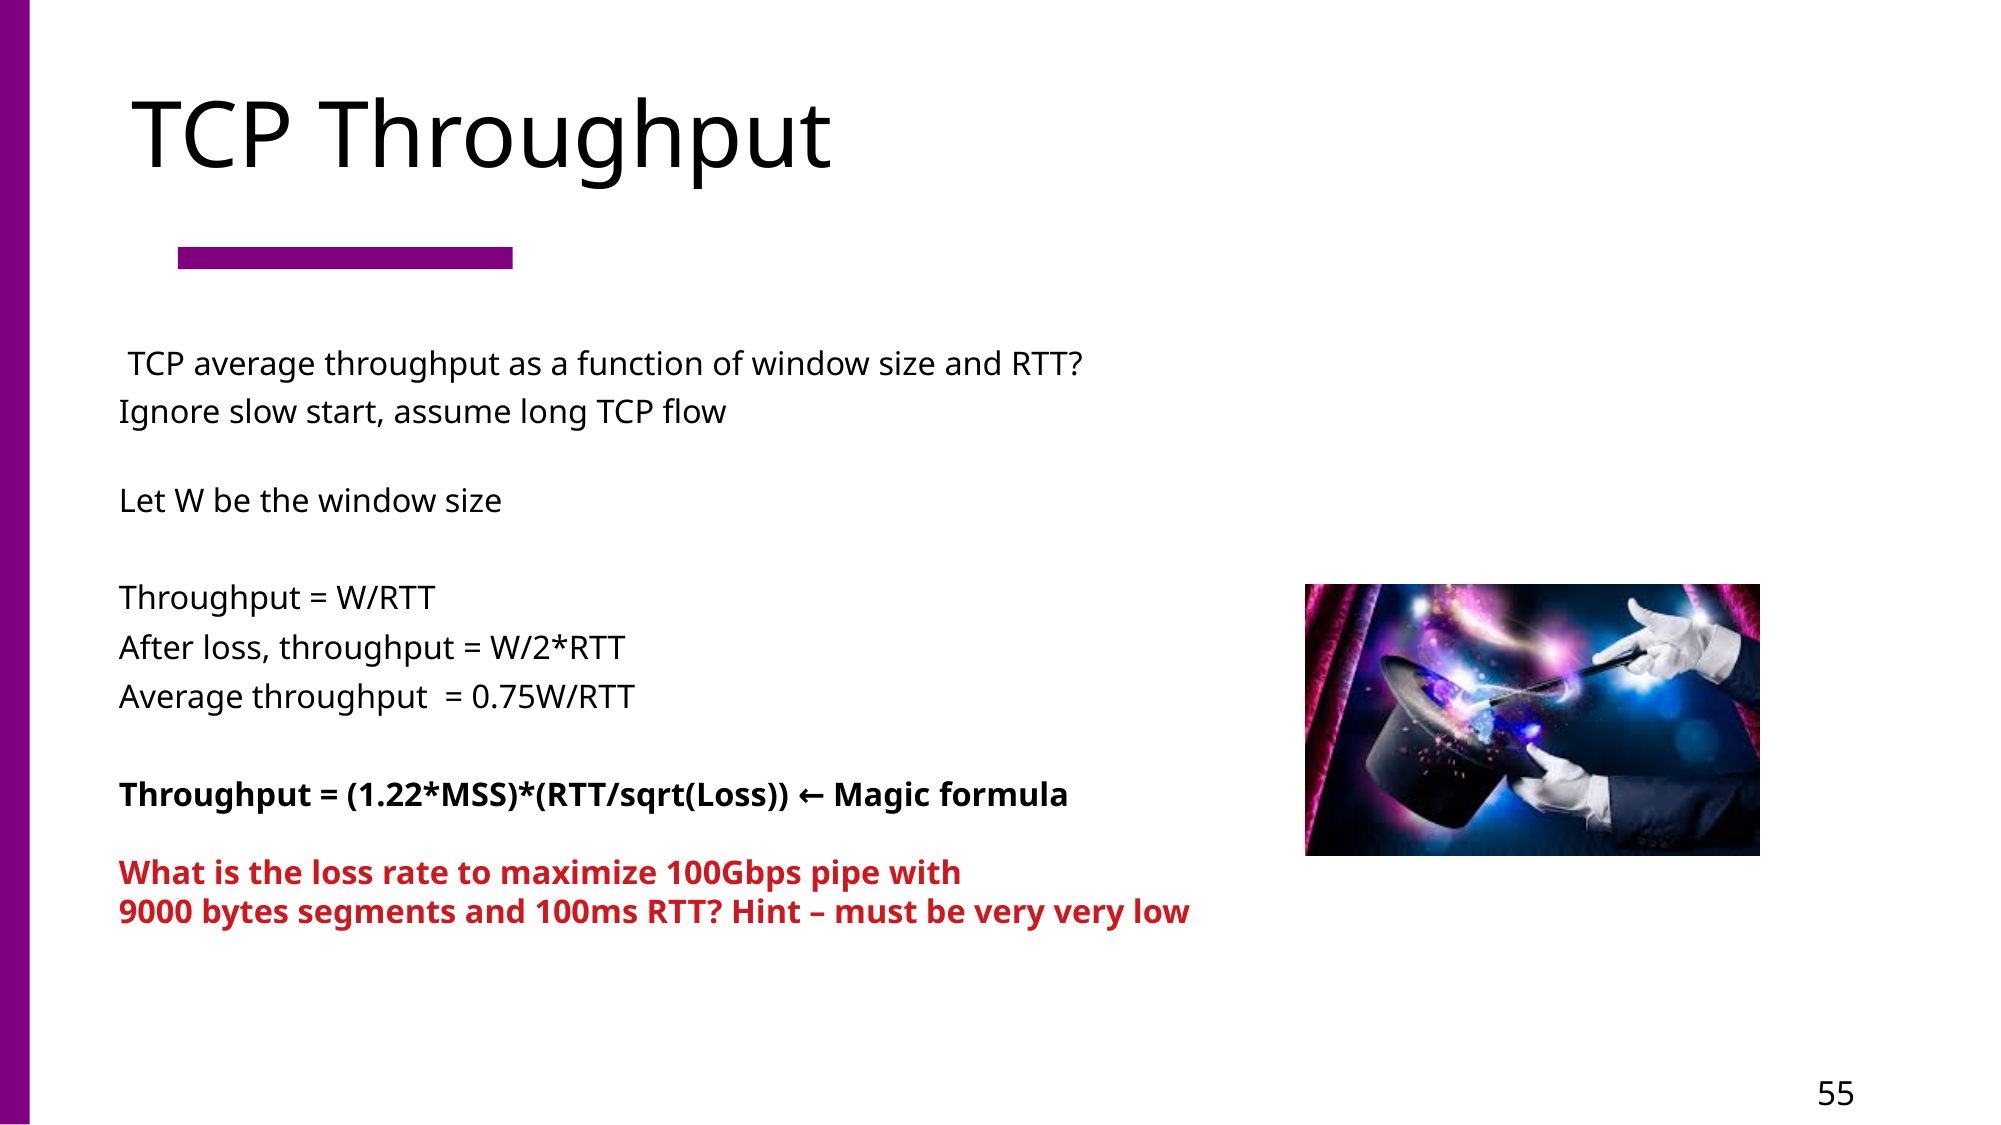

# TCP Throughput
 TCP average throughput as a function of window size and RTT?
Ignore slow start, assume long TCP flow
Let W be the window size
Throughput = W/RTT
After loss, throughput = W/2*RTT
Average throughput = 0.75W/RTT
Throughput = (1.22*MSS)*(RTT/sqrt(Loss)) ← Magic formula
What is the loss rate to maximize 100Gbps pipe with
9000 bytes segments and 100ms RTT? Hint – must be very very low